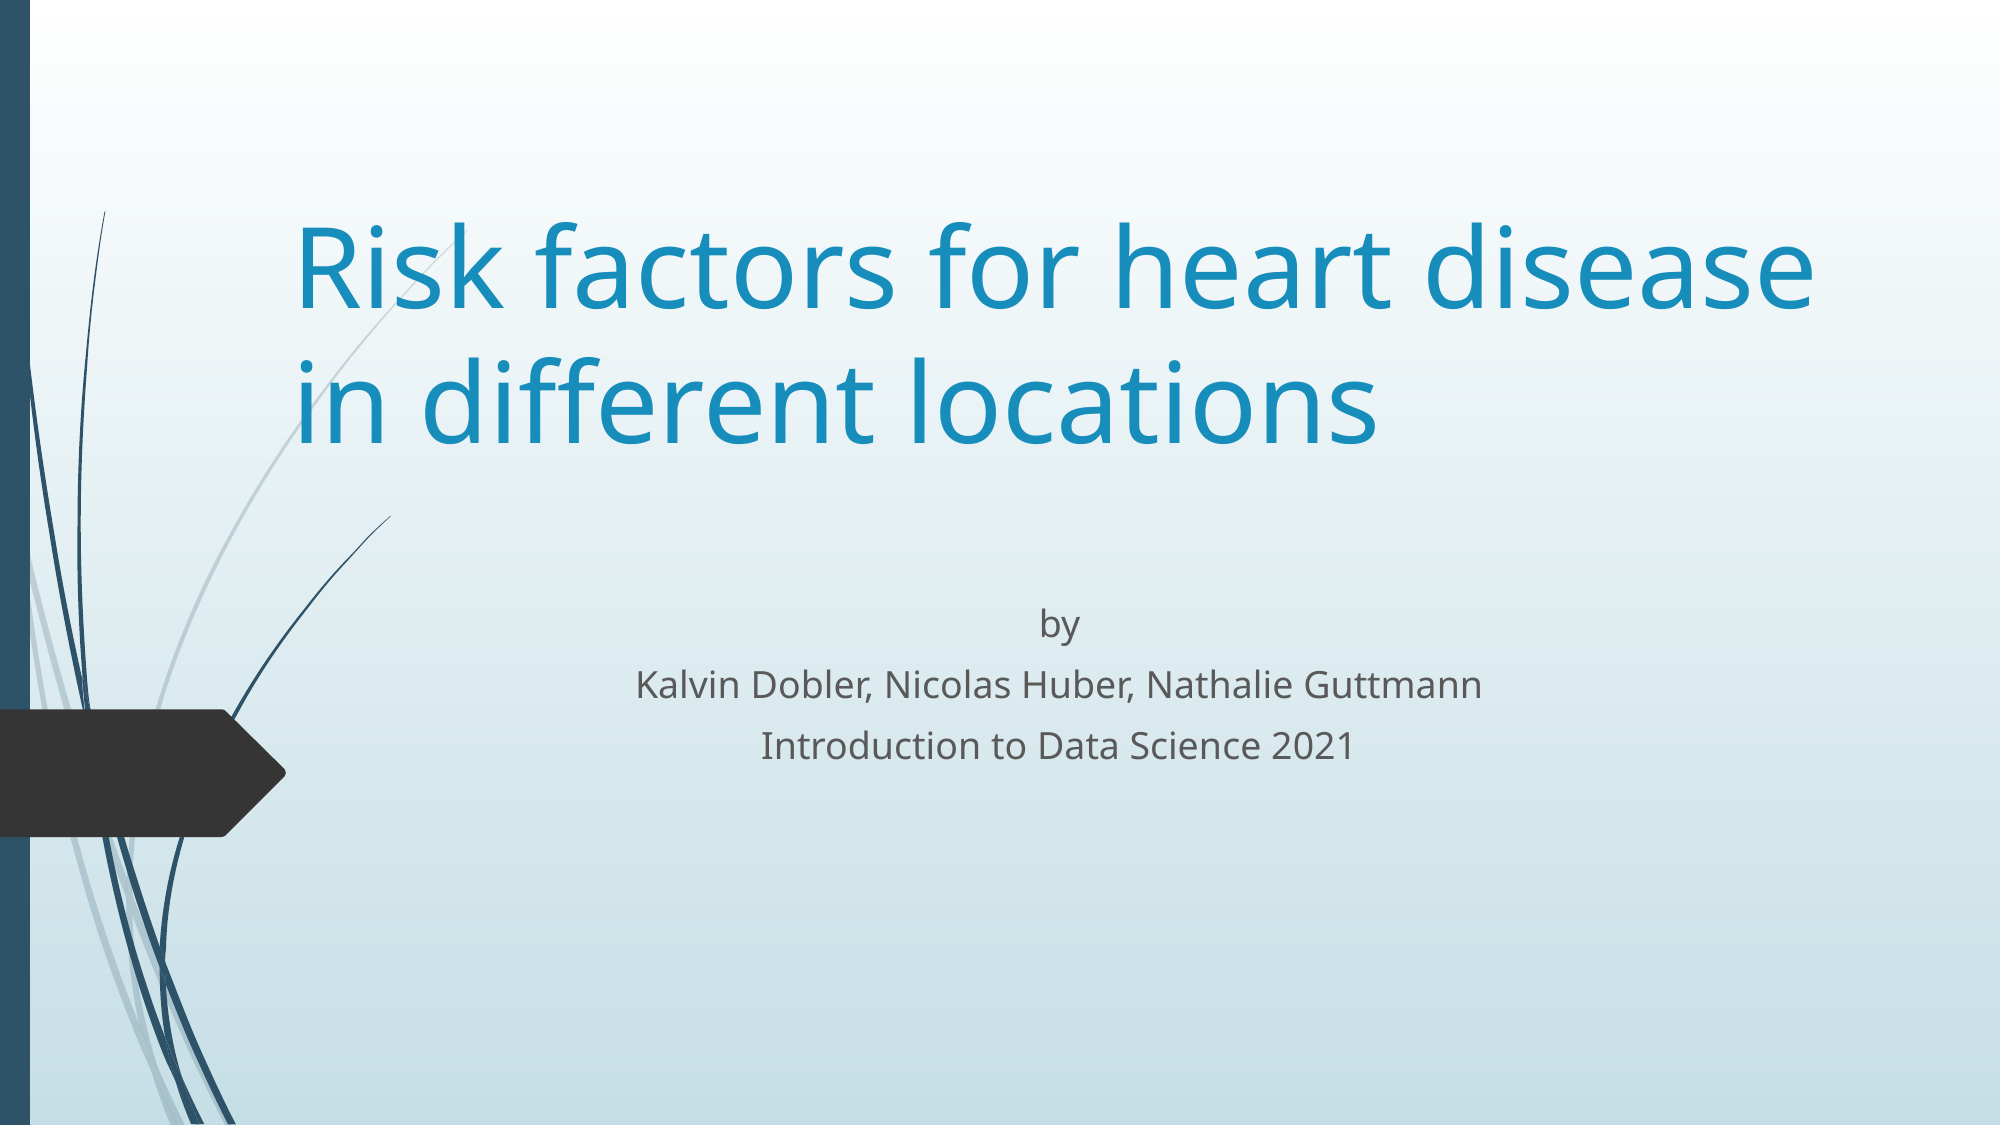

# Risk factors for heart disease in different locations
by
Kalvin Dobler, Nicolas Huber, Nathalie Guttmann
Introduction to Data Science 2021